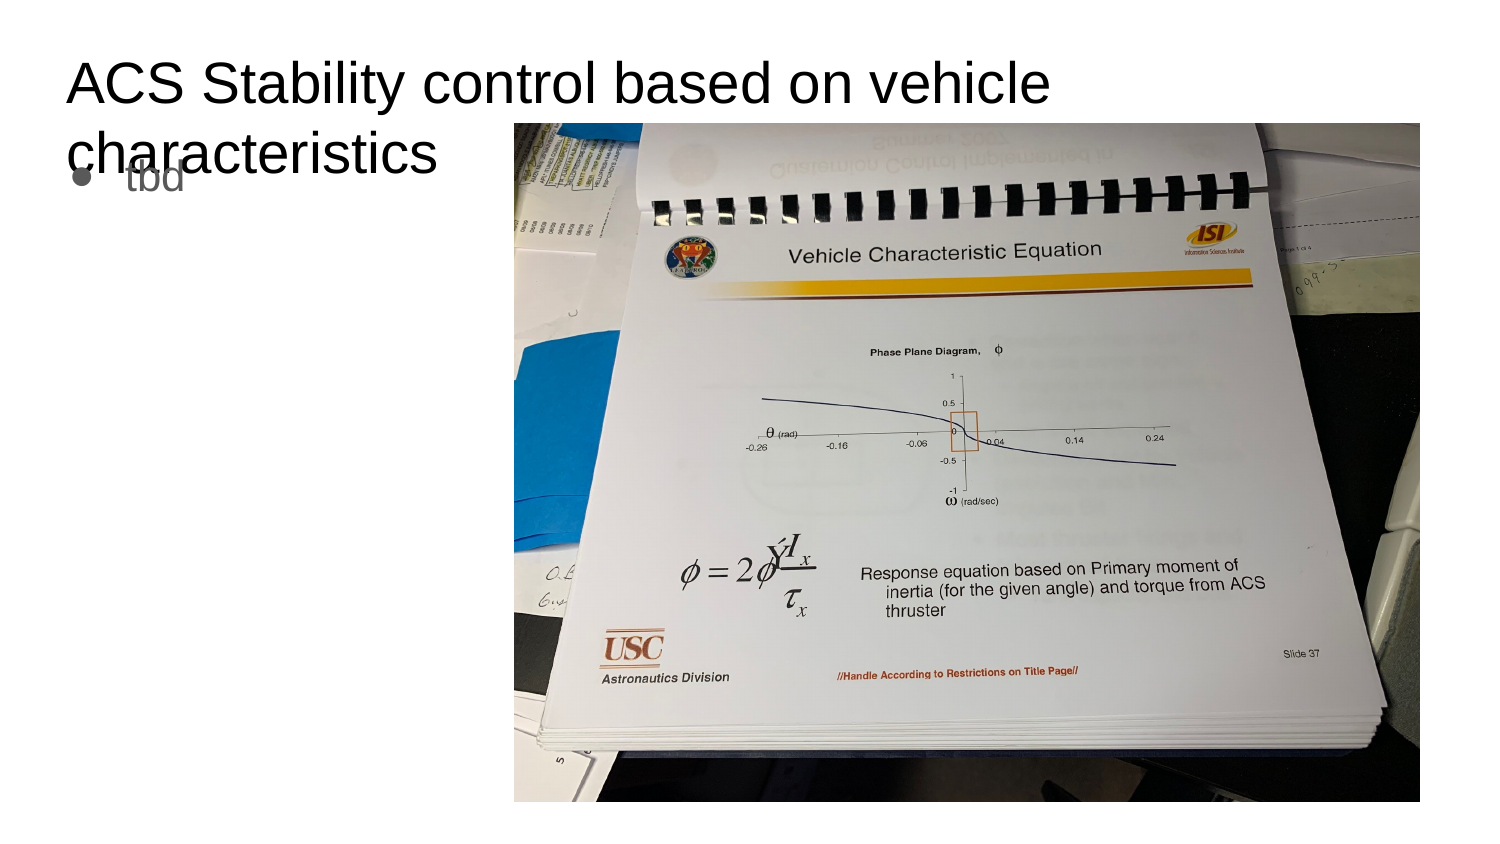

# ACS Stability control based on vehicle characteristics
tbd